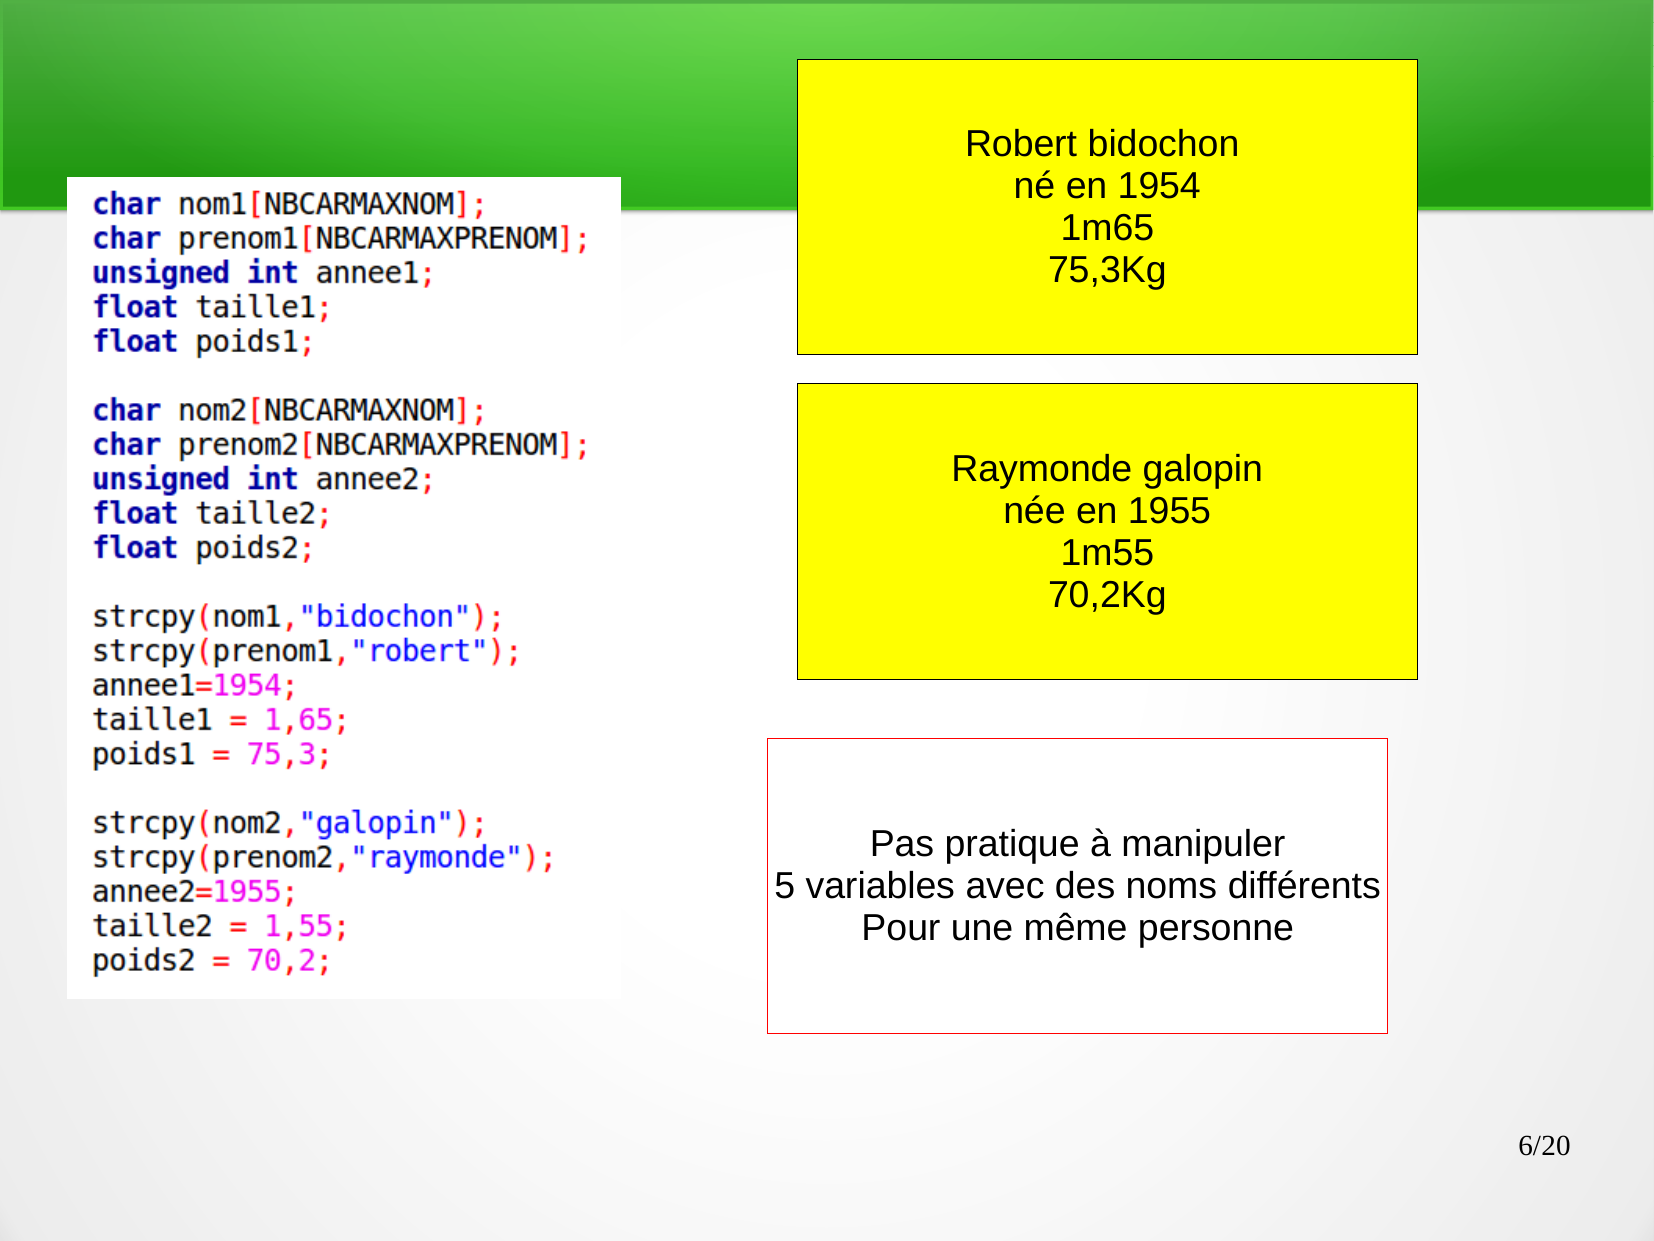

Robert bidochon
né en 1954
1m65
75,3Kg
Raymonde galopin
née en 1955
1m55
70,2Kg
Pas pratique à manipuler
5 variables avec des noms différents
Pour une même personne
6